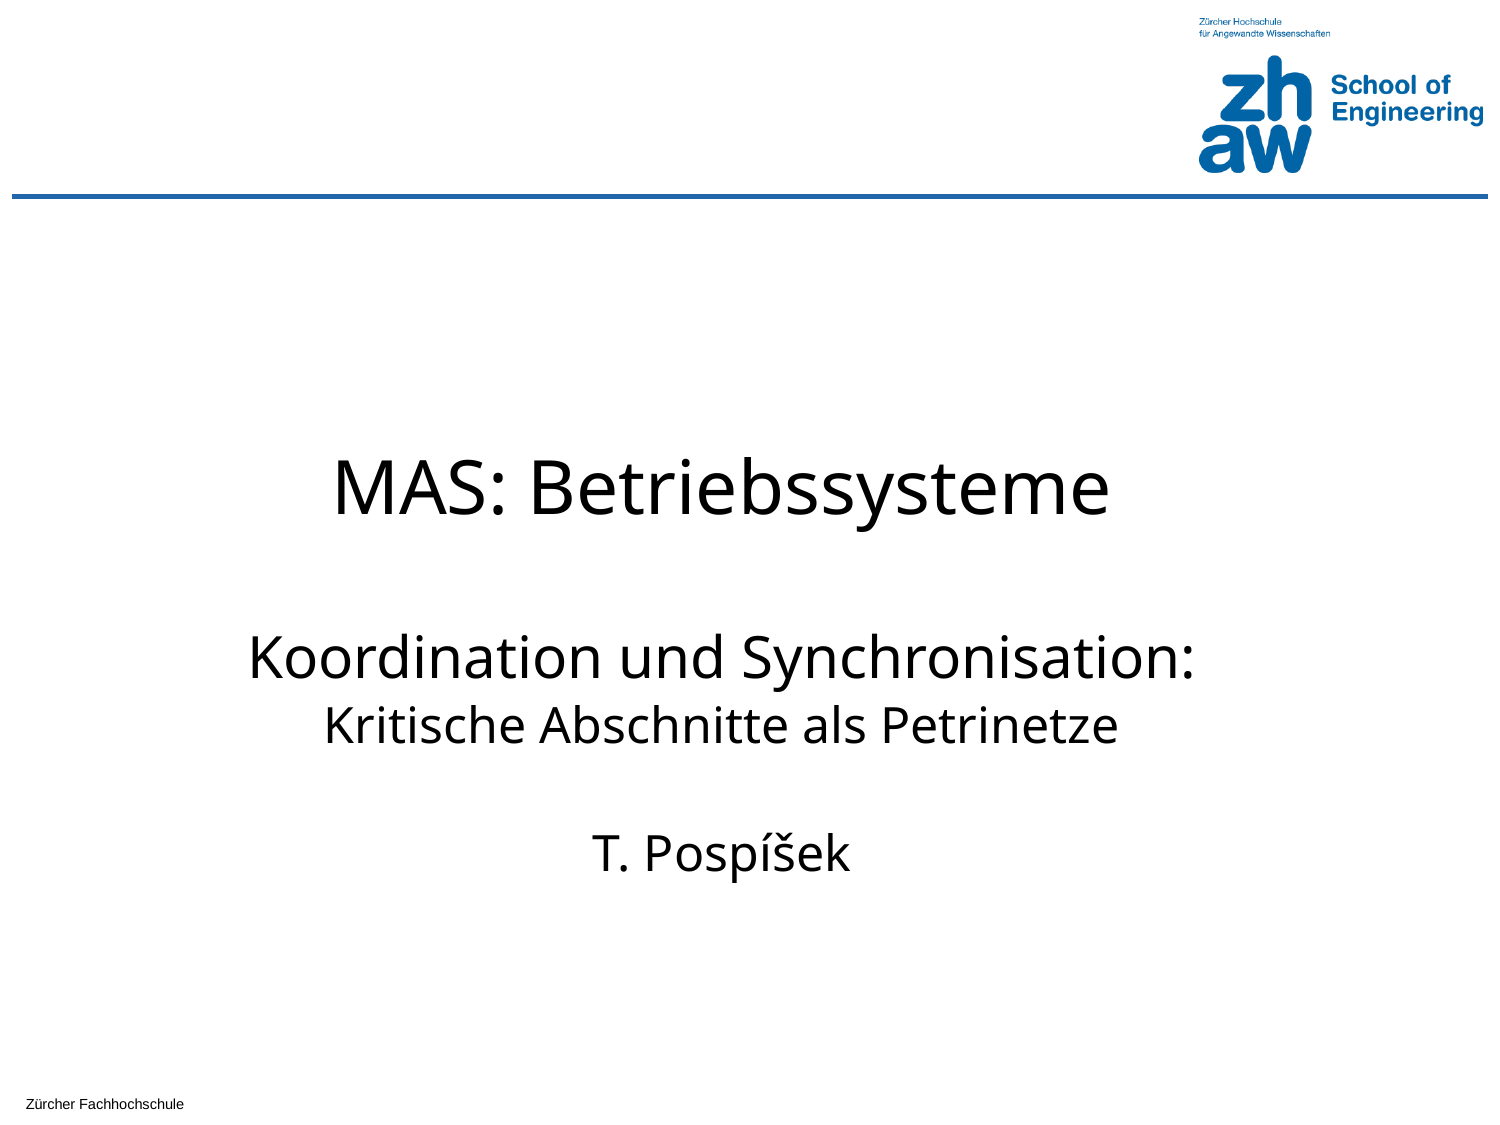

MAS: Betriebssysteme
Koordination und Synchronisation:
Kritische Abschnitte als Petrinetze
T. Pospíšek